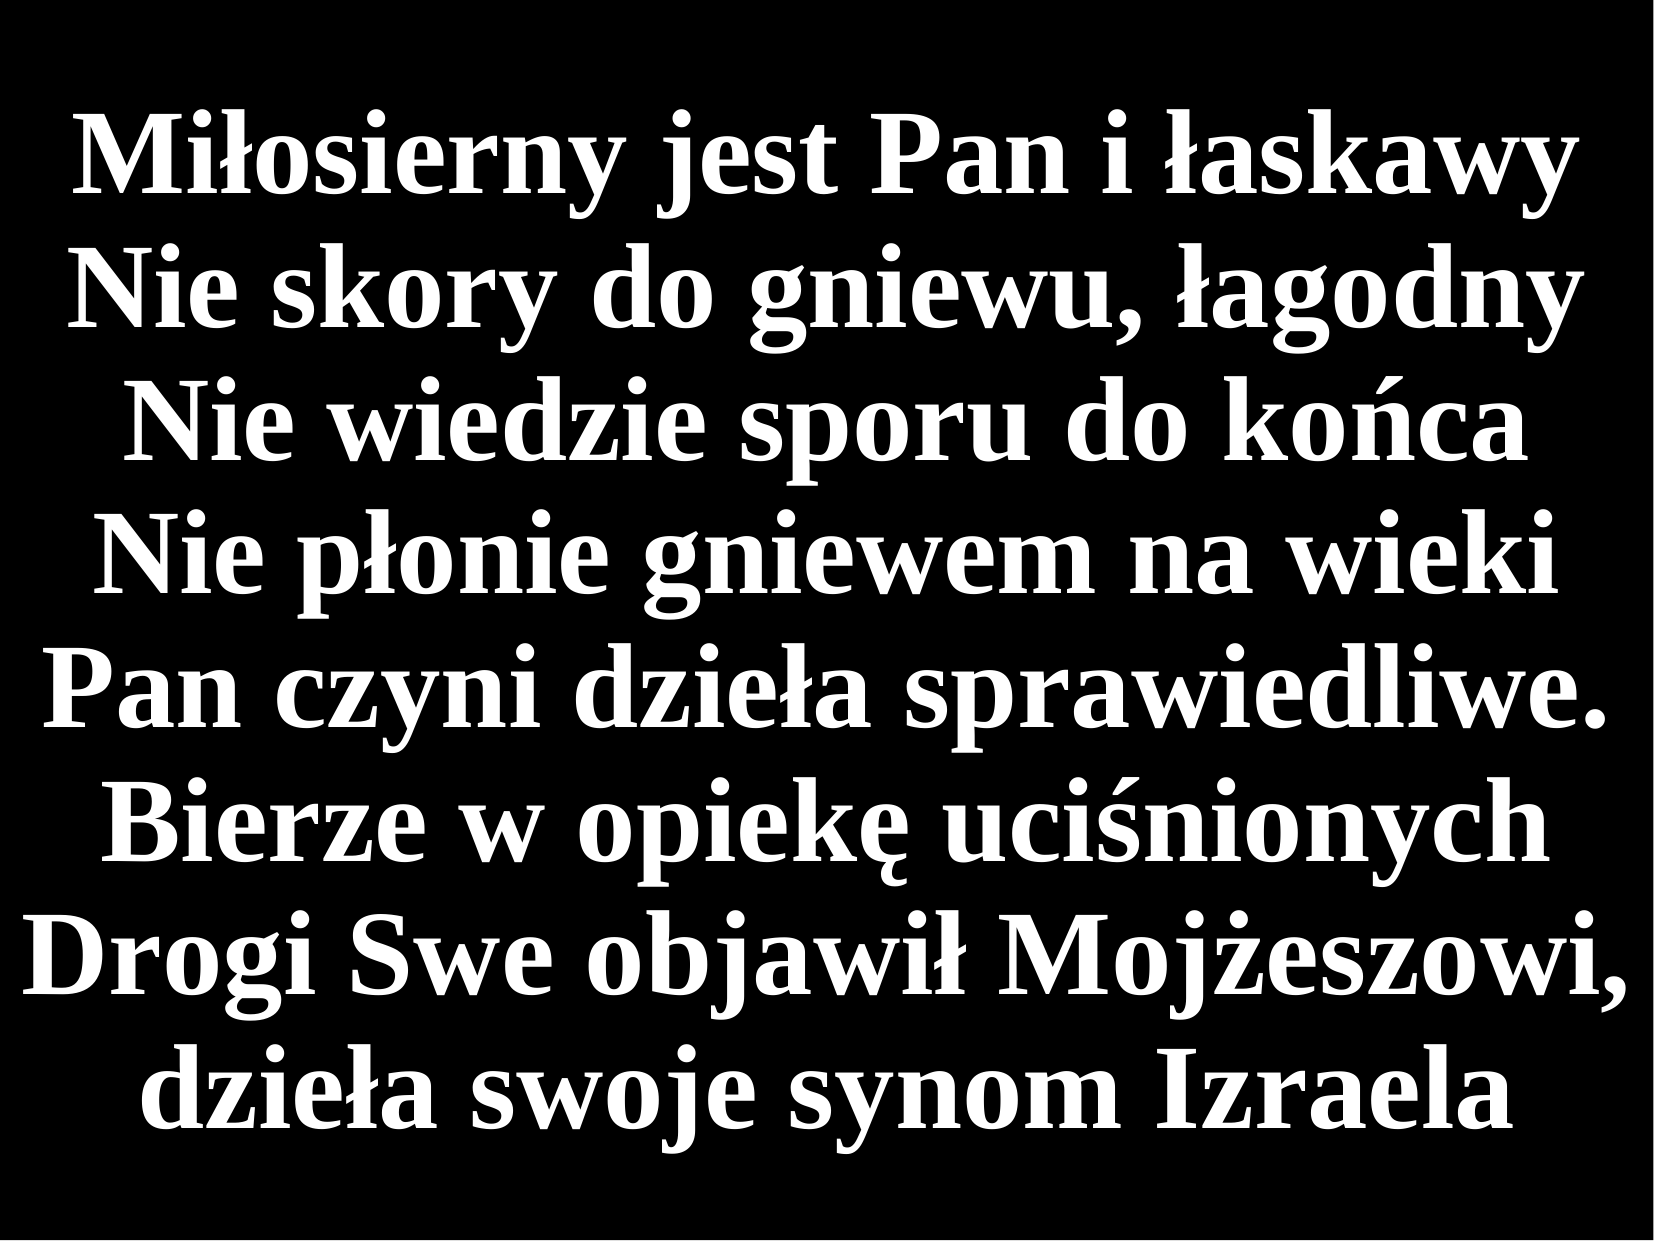

# Miłosierny jest Pan i łaskawy Nie skory do gniewu, łagodny Nie wiedzie sporu do końca Nie płonie gniewem na wieki Pan czyni dzieła sprawiedliwe. Bierze w opiekę uciśnionych Drogi Swe objawił Mojżeszowi, dzieła swoje synom Izraela